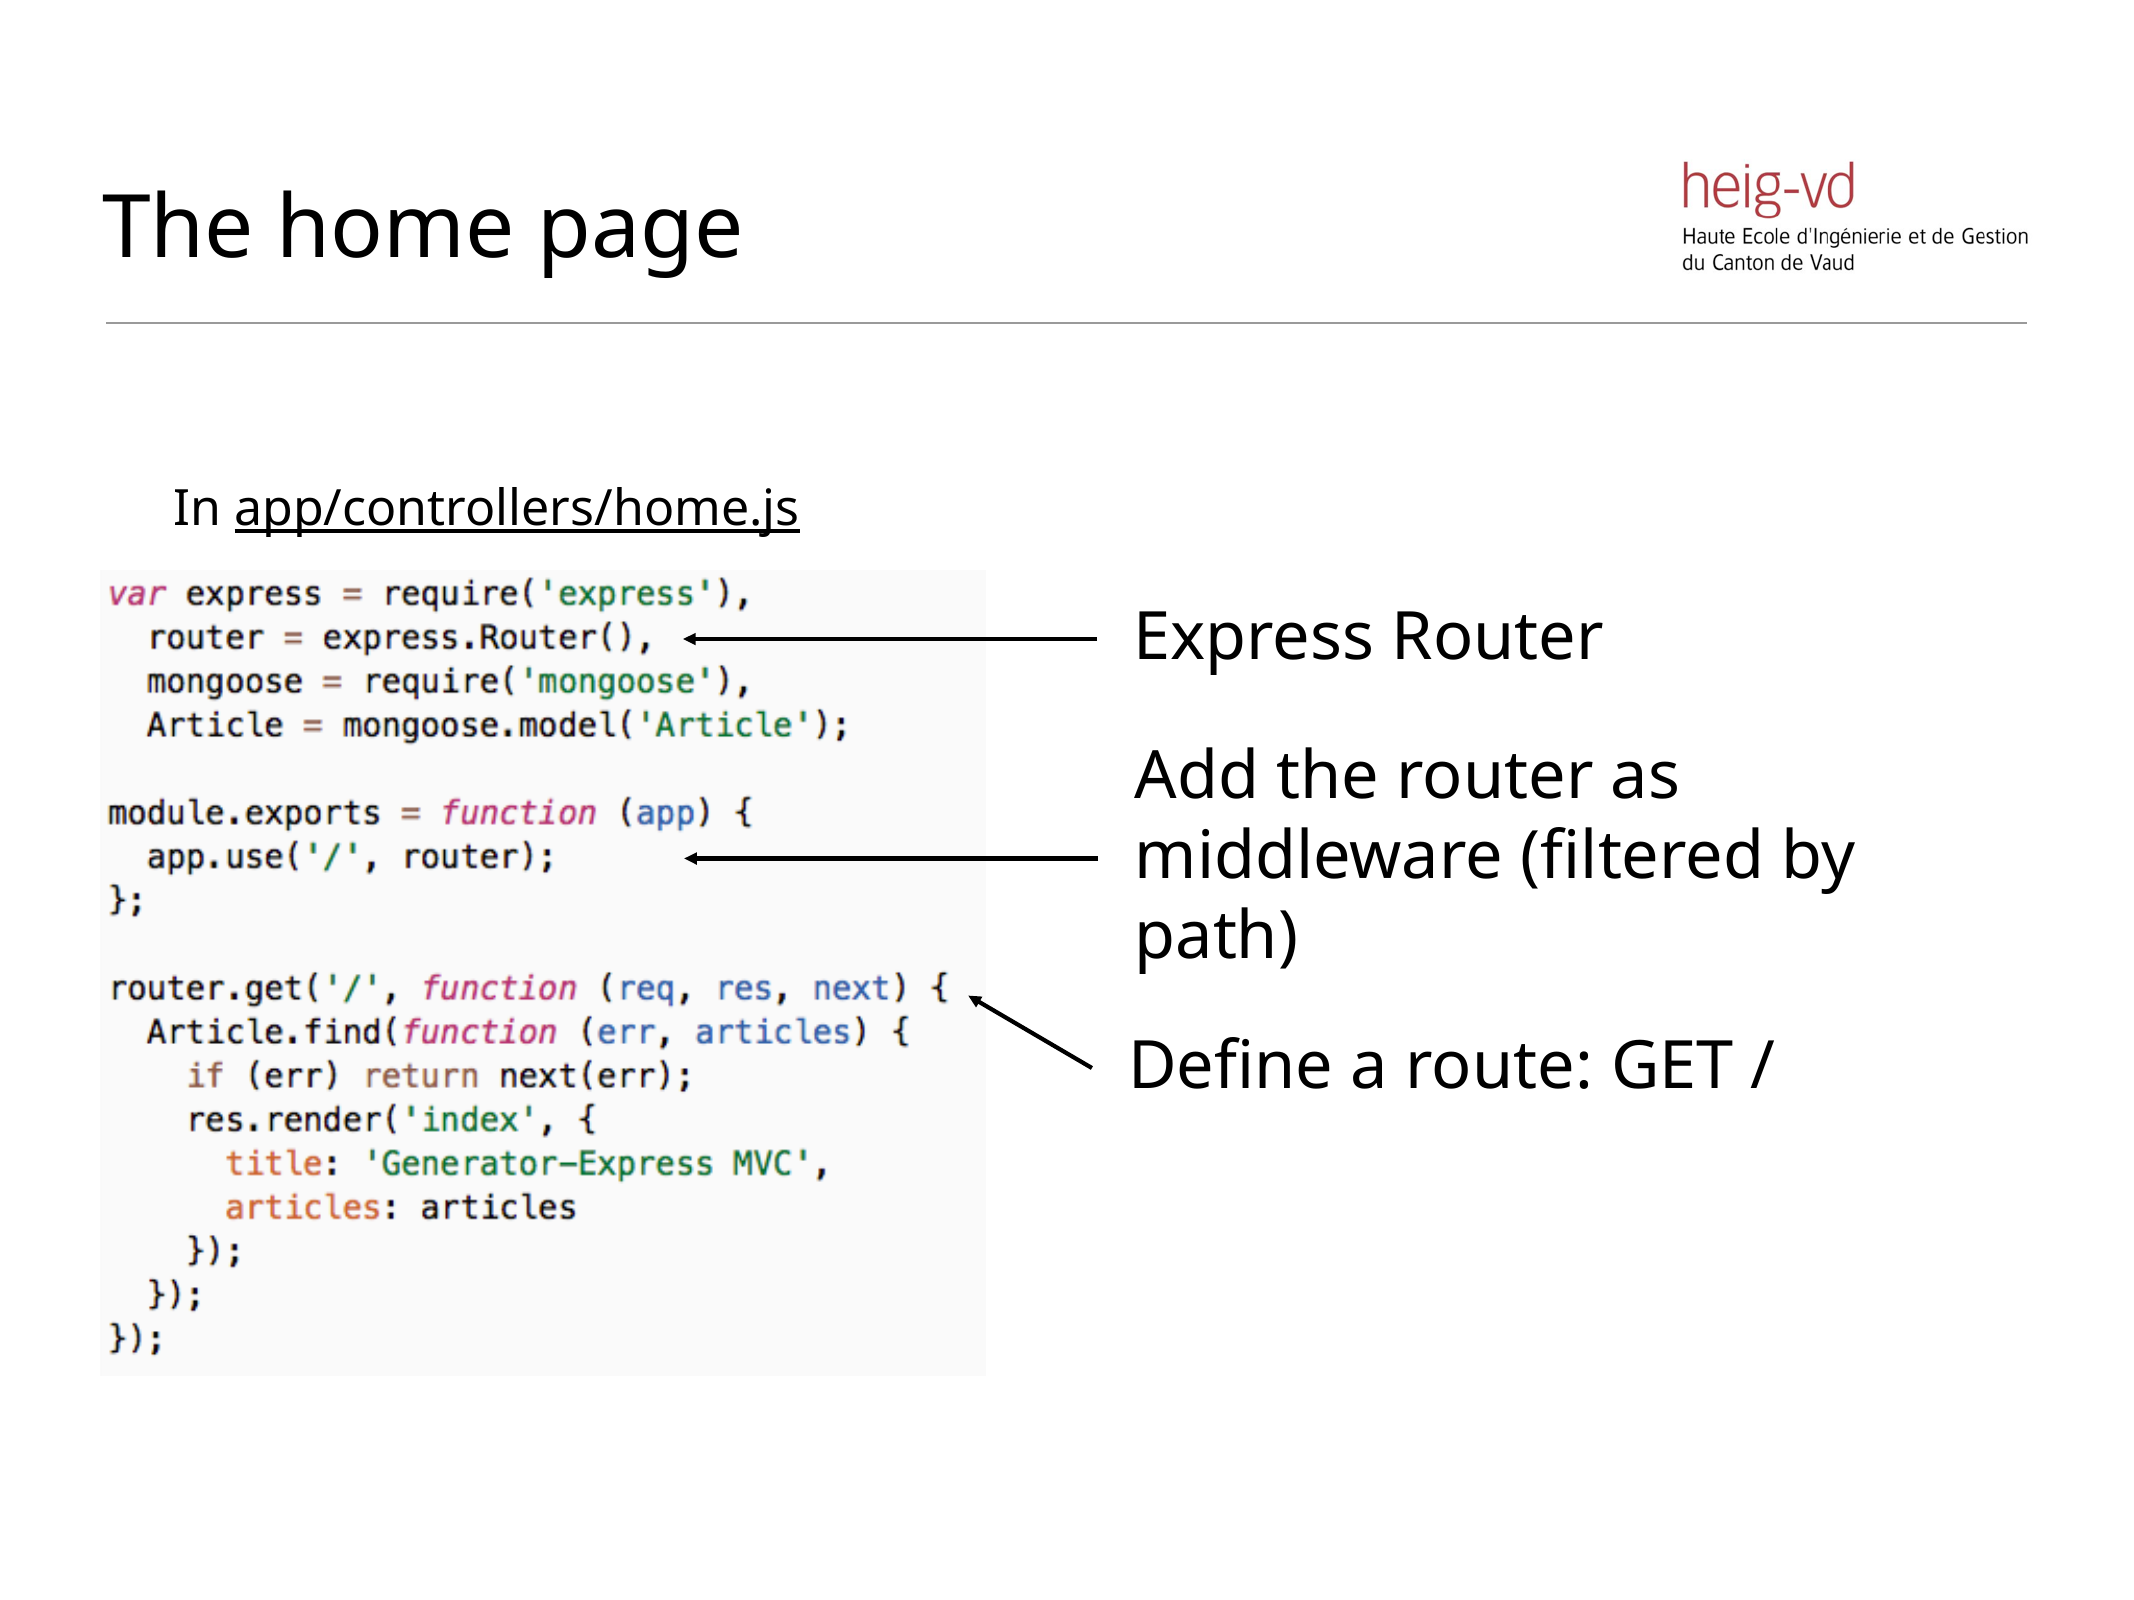

# The home page
In app/controllers/home.js
Express Router
Add the router as middleware (filtered by path)
Define a route: GET /